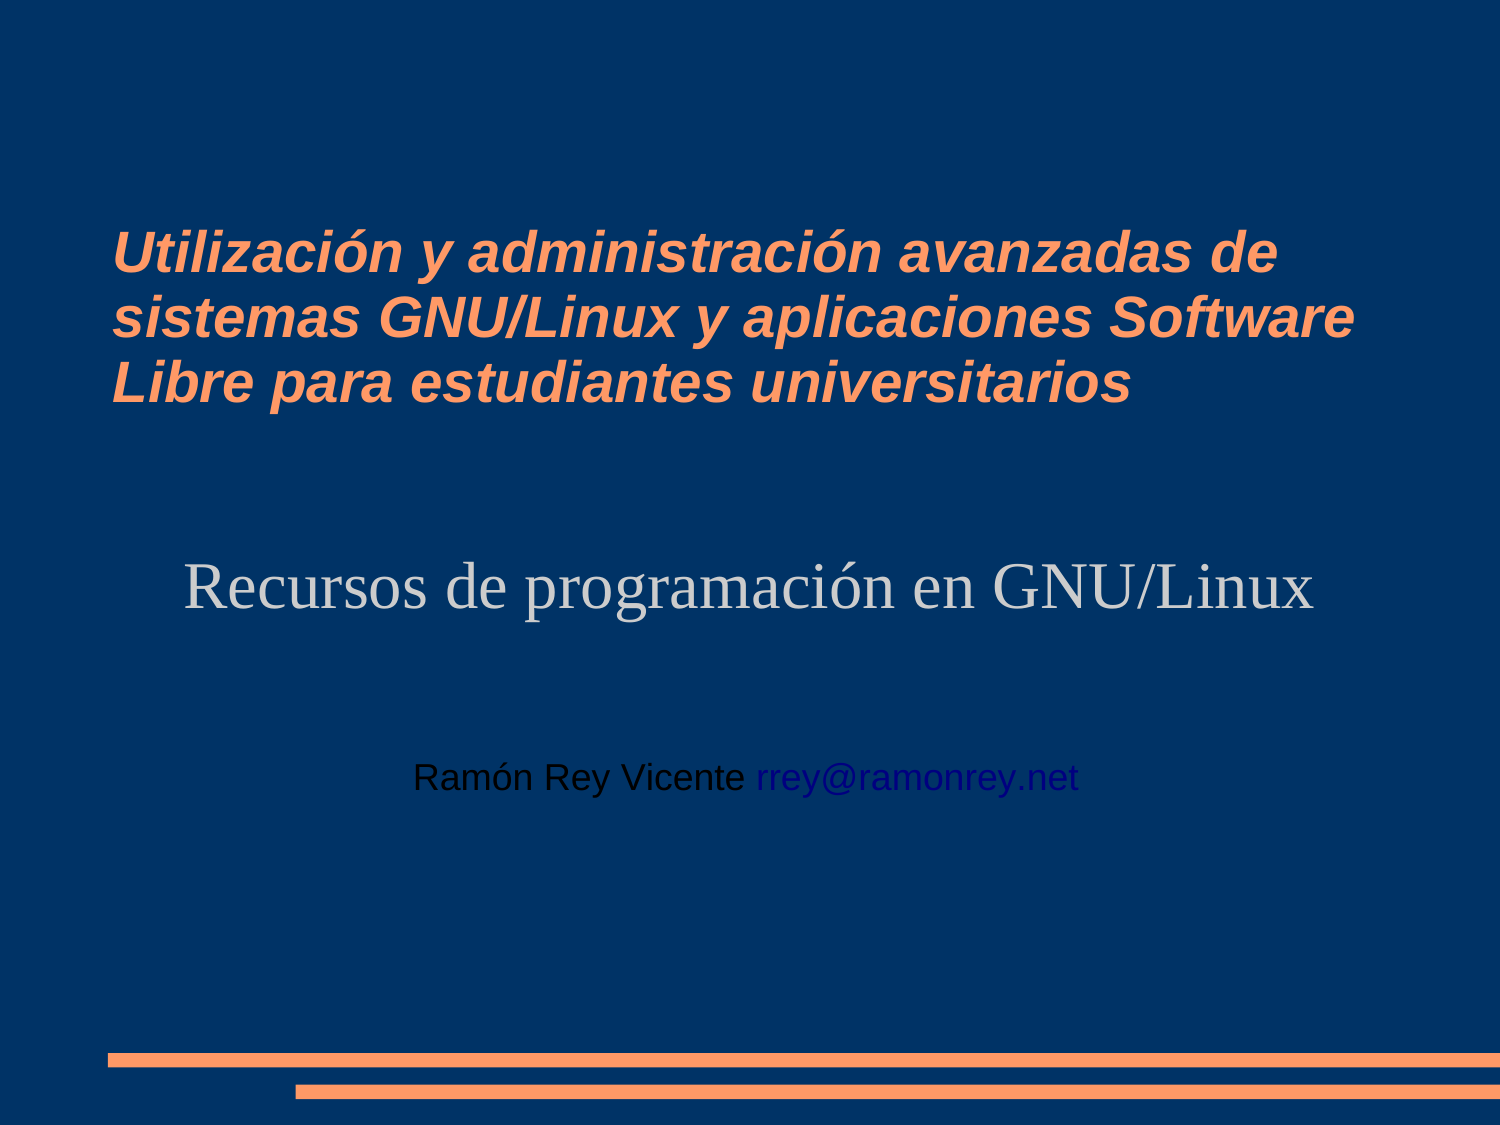

# Utilización y administración avanzadas de sistemas GNU/Linux y aplicaciones Software Libre para estudiantes universitarios
Recursos de programación en GNU/Linux
Ramón Rey Vicente rrey@ramonrey.net